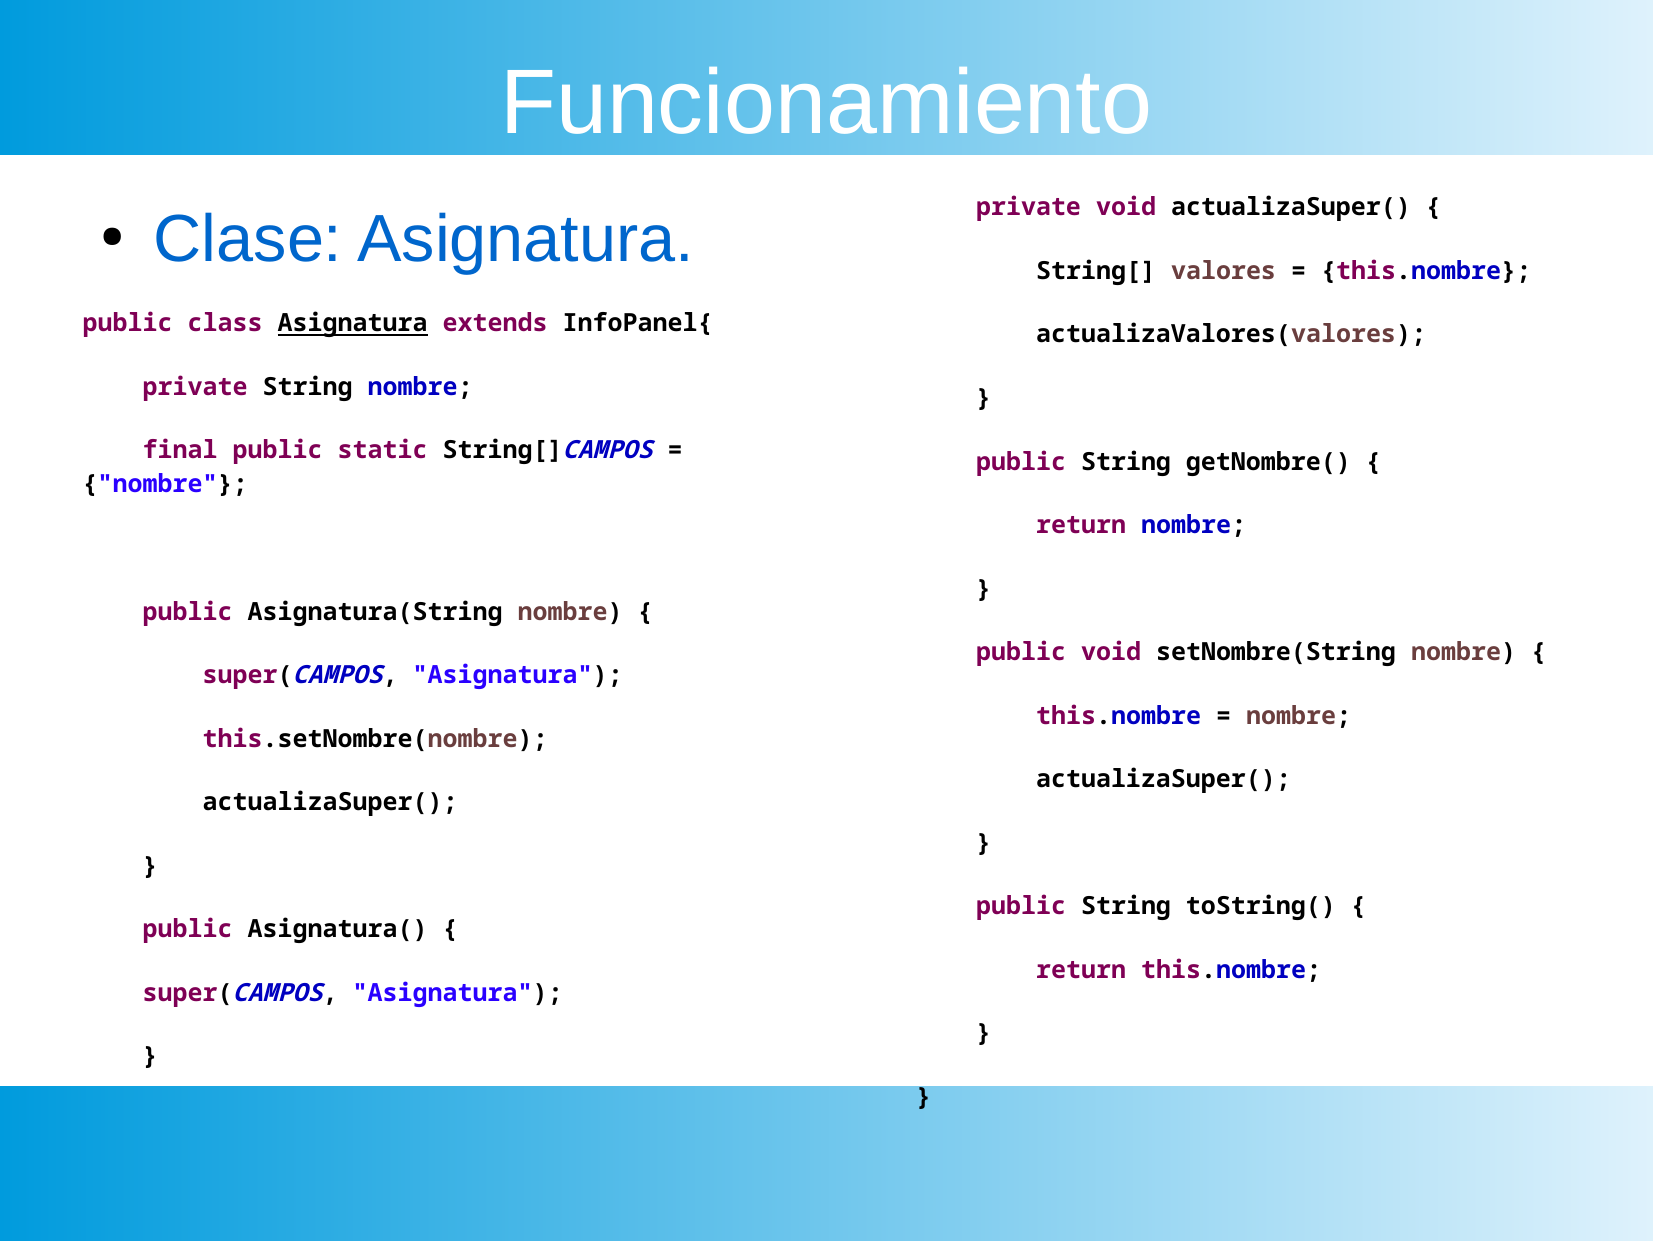

# Funcionamiento
 private void actualizaSuper() {
 String[] valores = {this.nombre};
 actualizaValores(valores);
 }
 public String getNombre() {
 return nombre;
 }
 public void setNombre(String nombre) {
 this.nombre = nombre;
 actualizaSuper();
 }
 public String toString() {
 return this.nombre;
 }
}
Clase: Asignatura.
public class Asignatura extends InfoPanel{
 private String nombre;
 final public static String[]CAMPOS = {"nombre"};
 public Asignatura(String nombre) {
 super(CAMPOS, "Asignatura");
 this.setNombre(nombre);
 actualizaSuper();
 }
 public Asignatura() {
 super(CAMPOS, "Asignatura");
 }